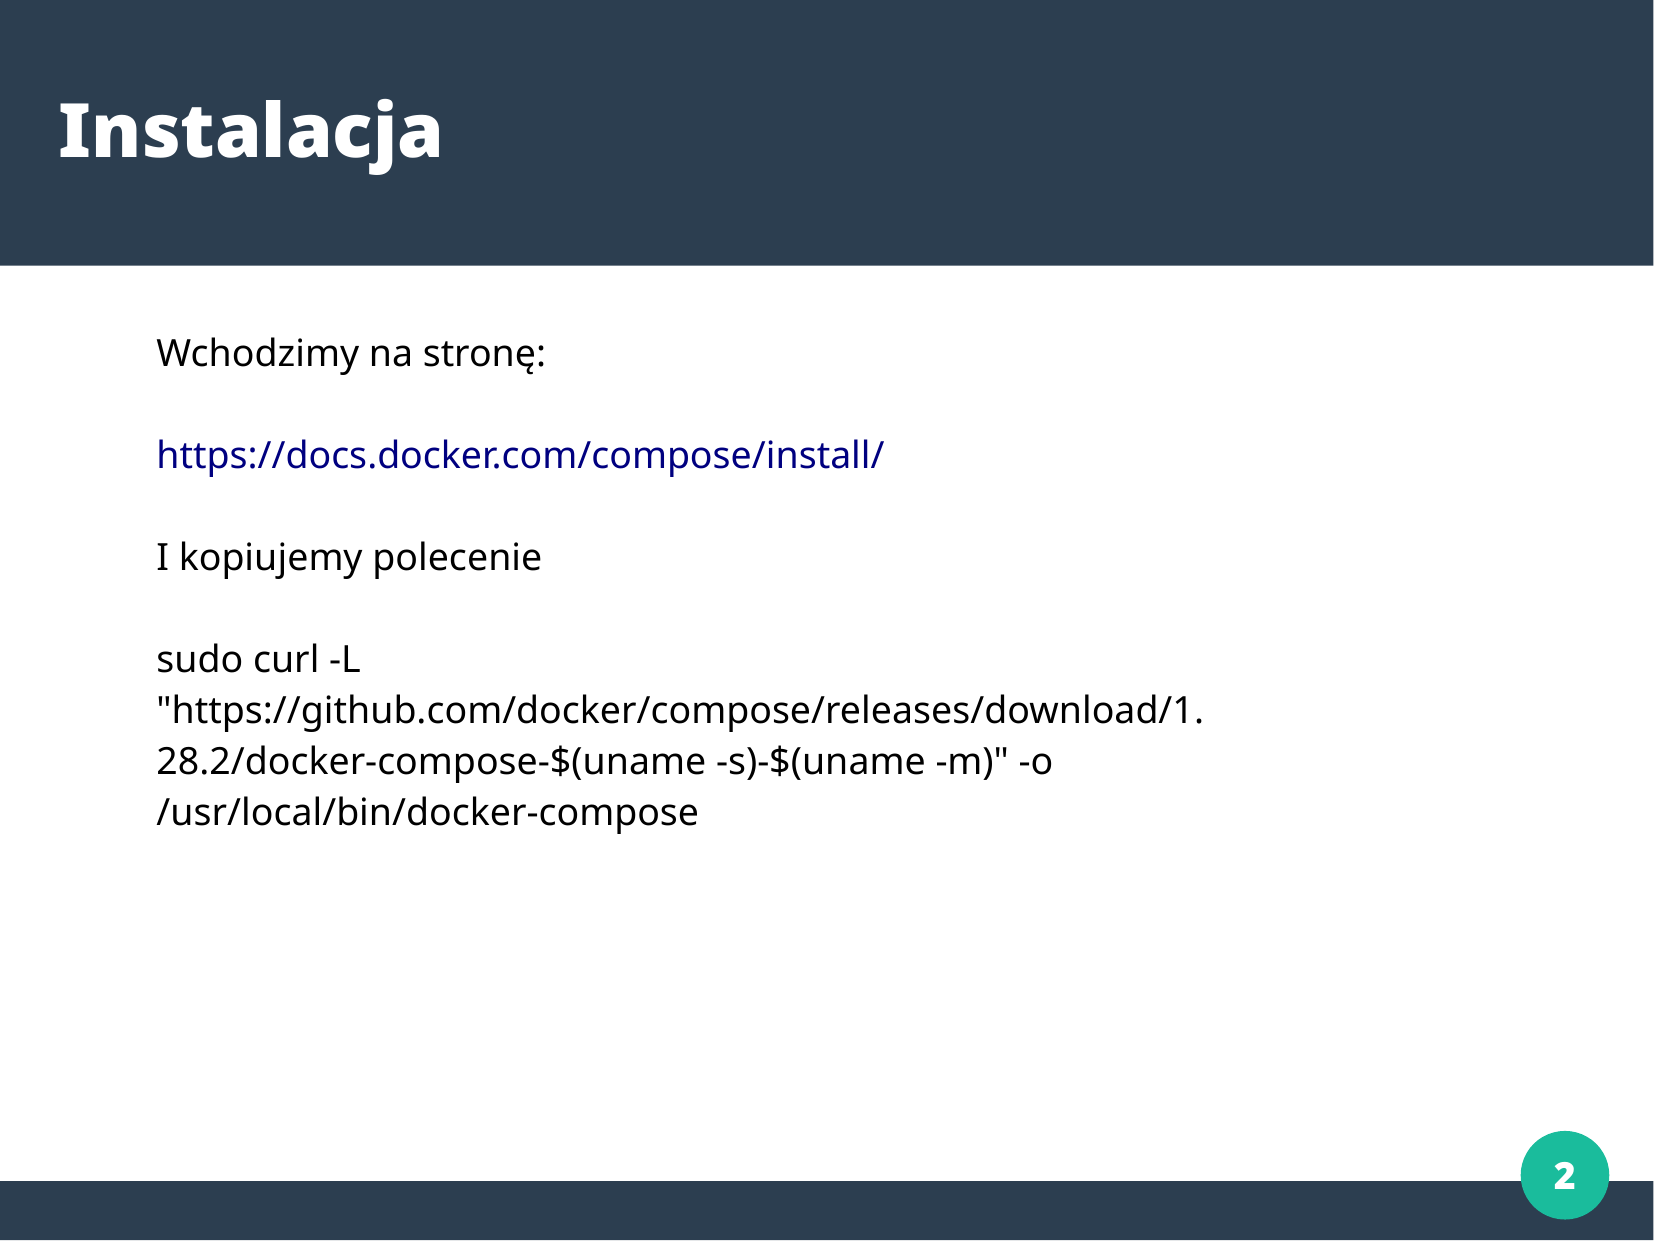

# Instalacja
Wchodzimy na stronę:
https://docs.docker.com/compose/install/
I kopiujemy polecenie
sudo curl -L "https://github.com/docker/compose/releases/download/1.28.2/docker-compose-$(uname -s)-$(uname -m)" -o /usr/local/bin/docker-compose
2